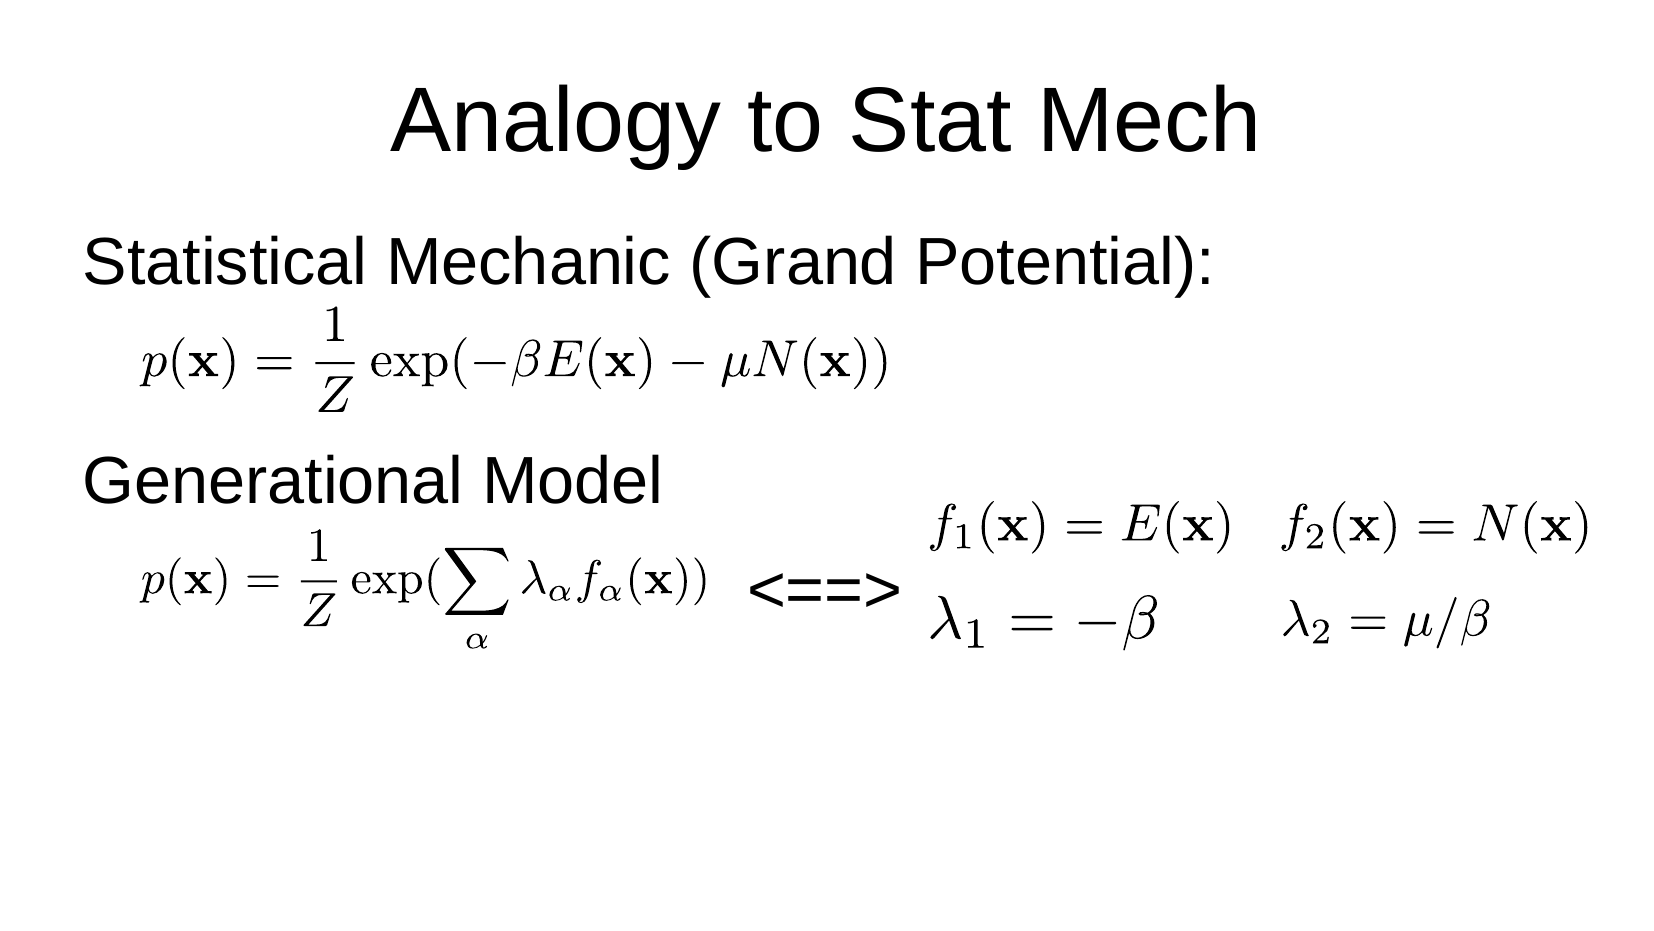

# Analogy to Stat Mech
Statistical Mechanic (Grand Potential):
Generational Model
				 					<==>